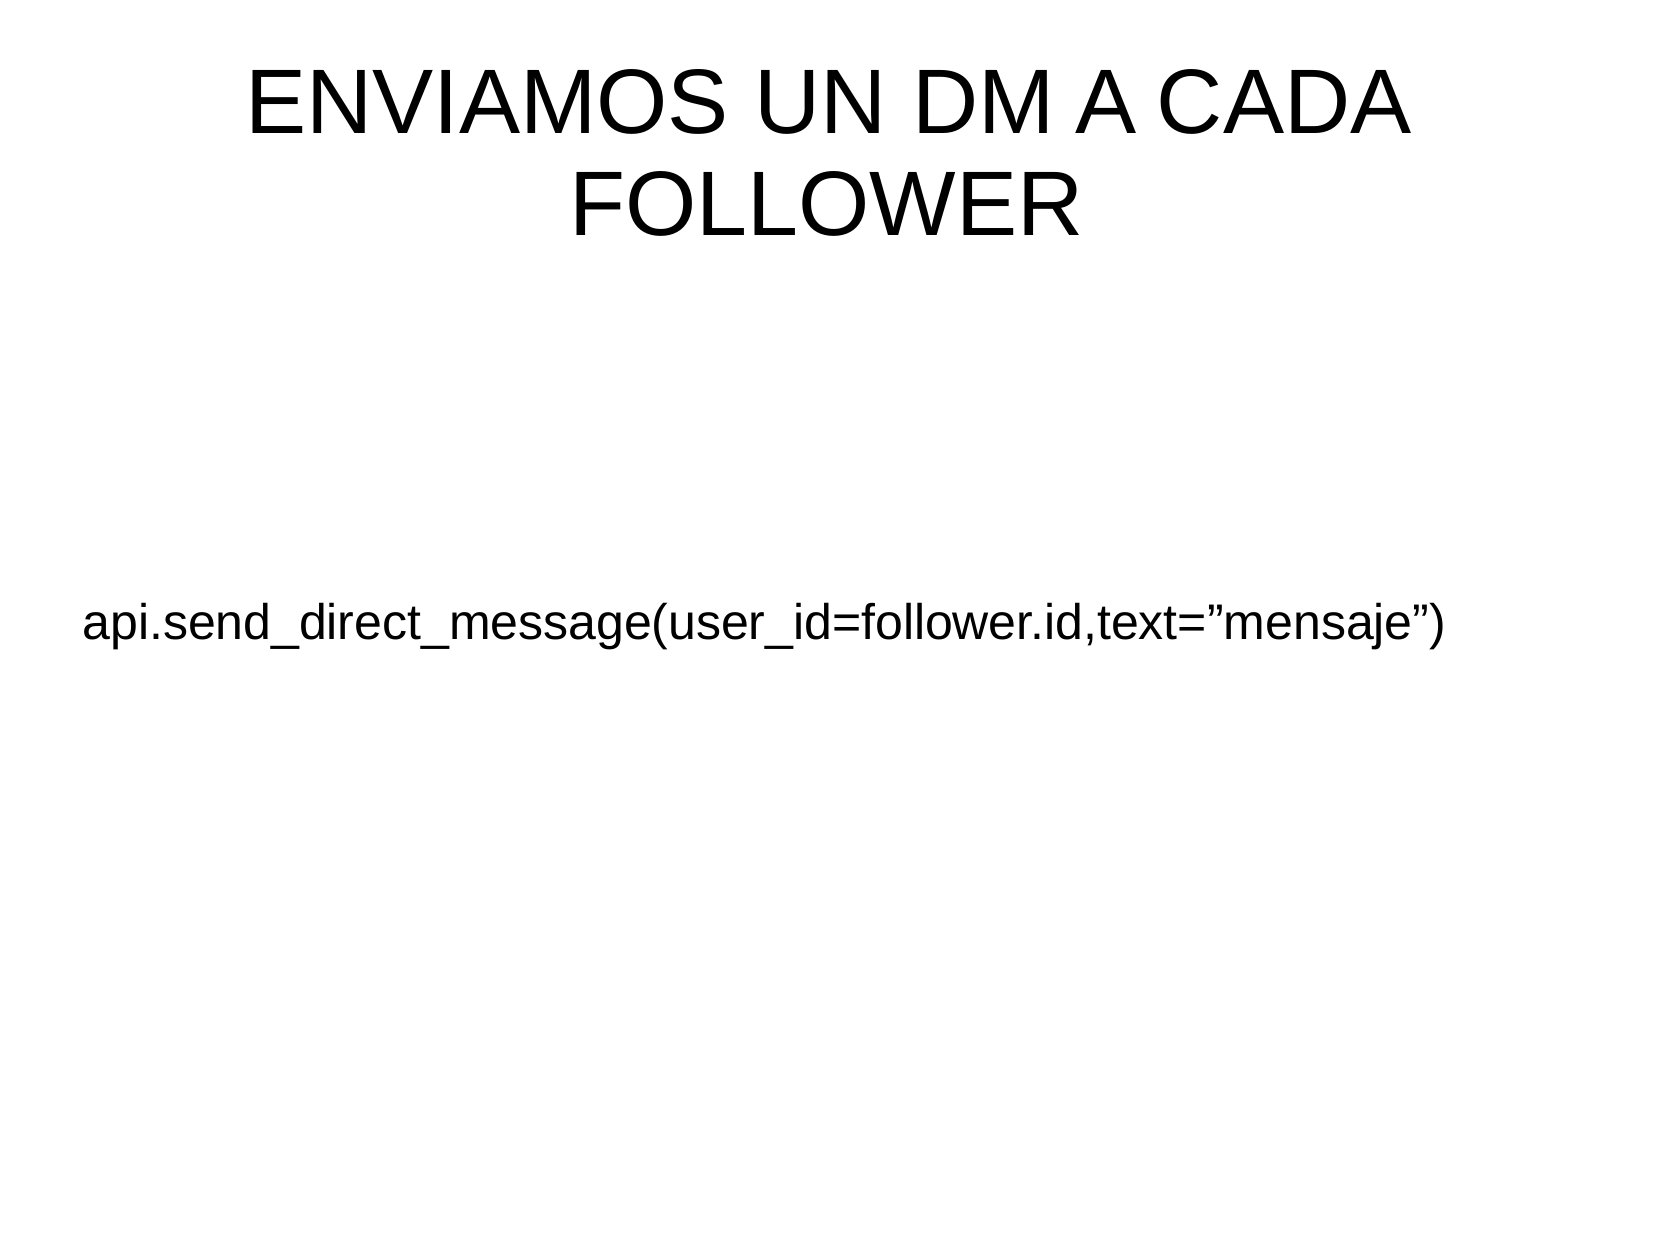

ENVIAMOS UN DM A CADA FOLLOWER
# api.send_direct_message(user_id=follower.id,text=”mensaje”)